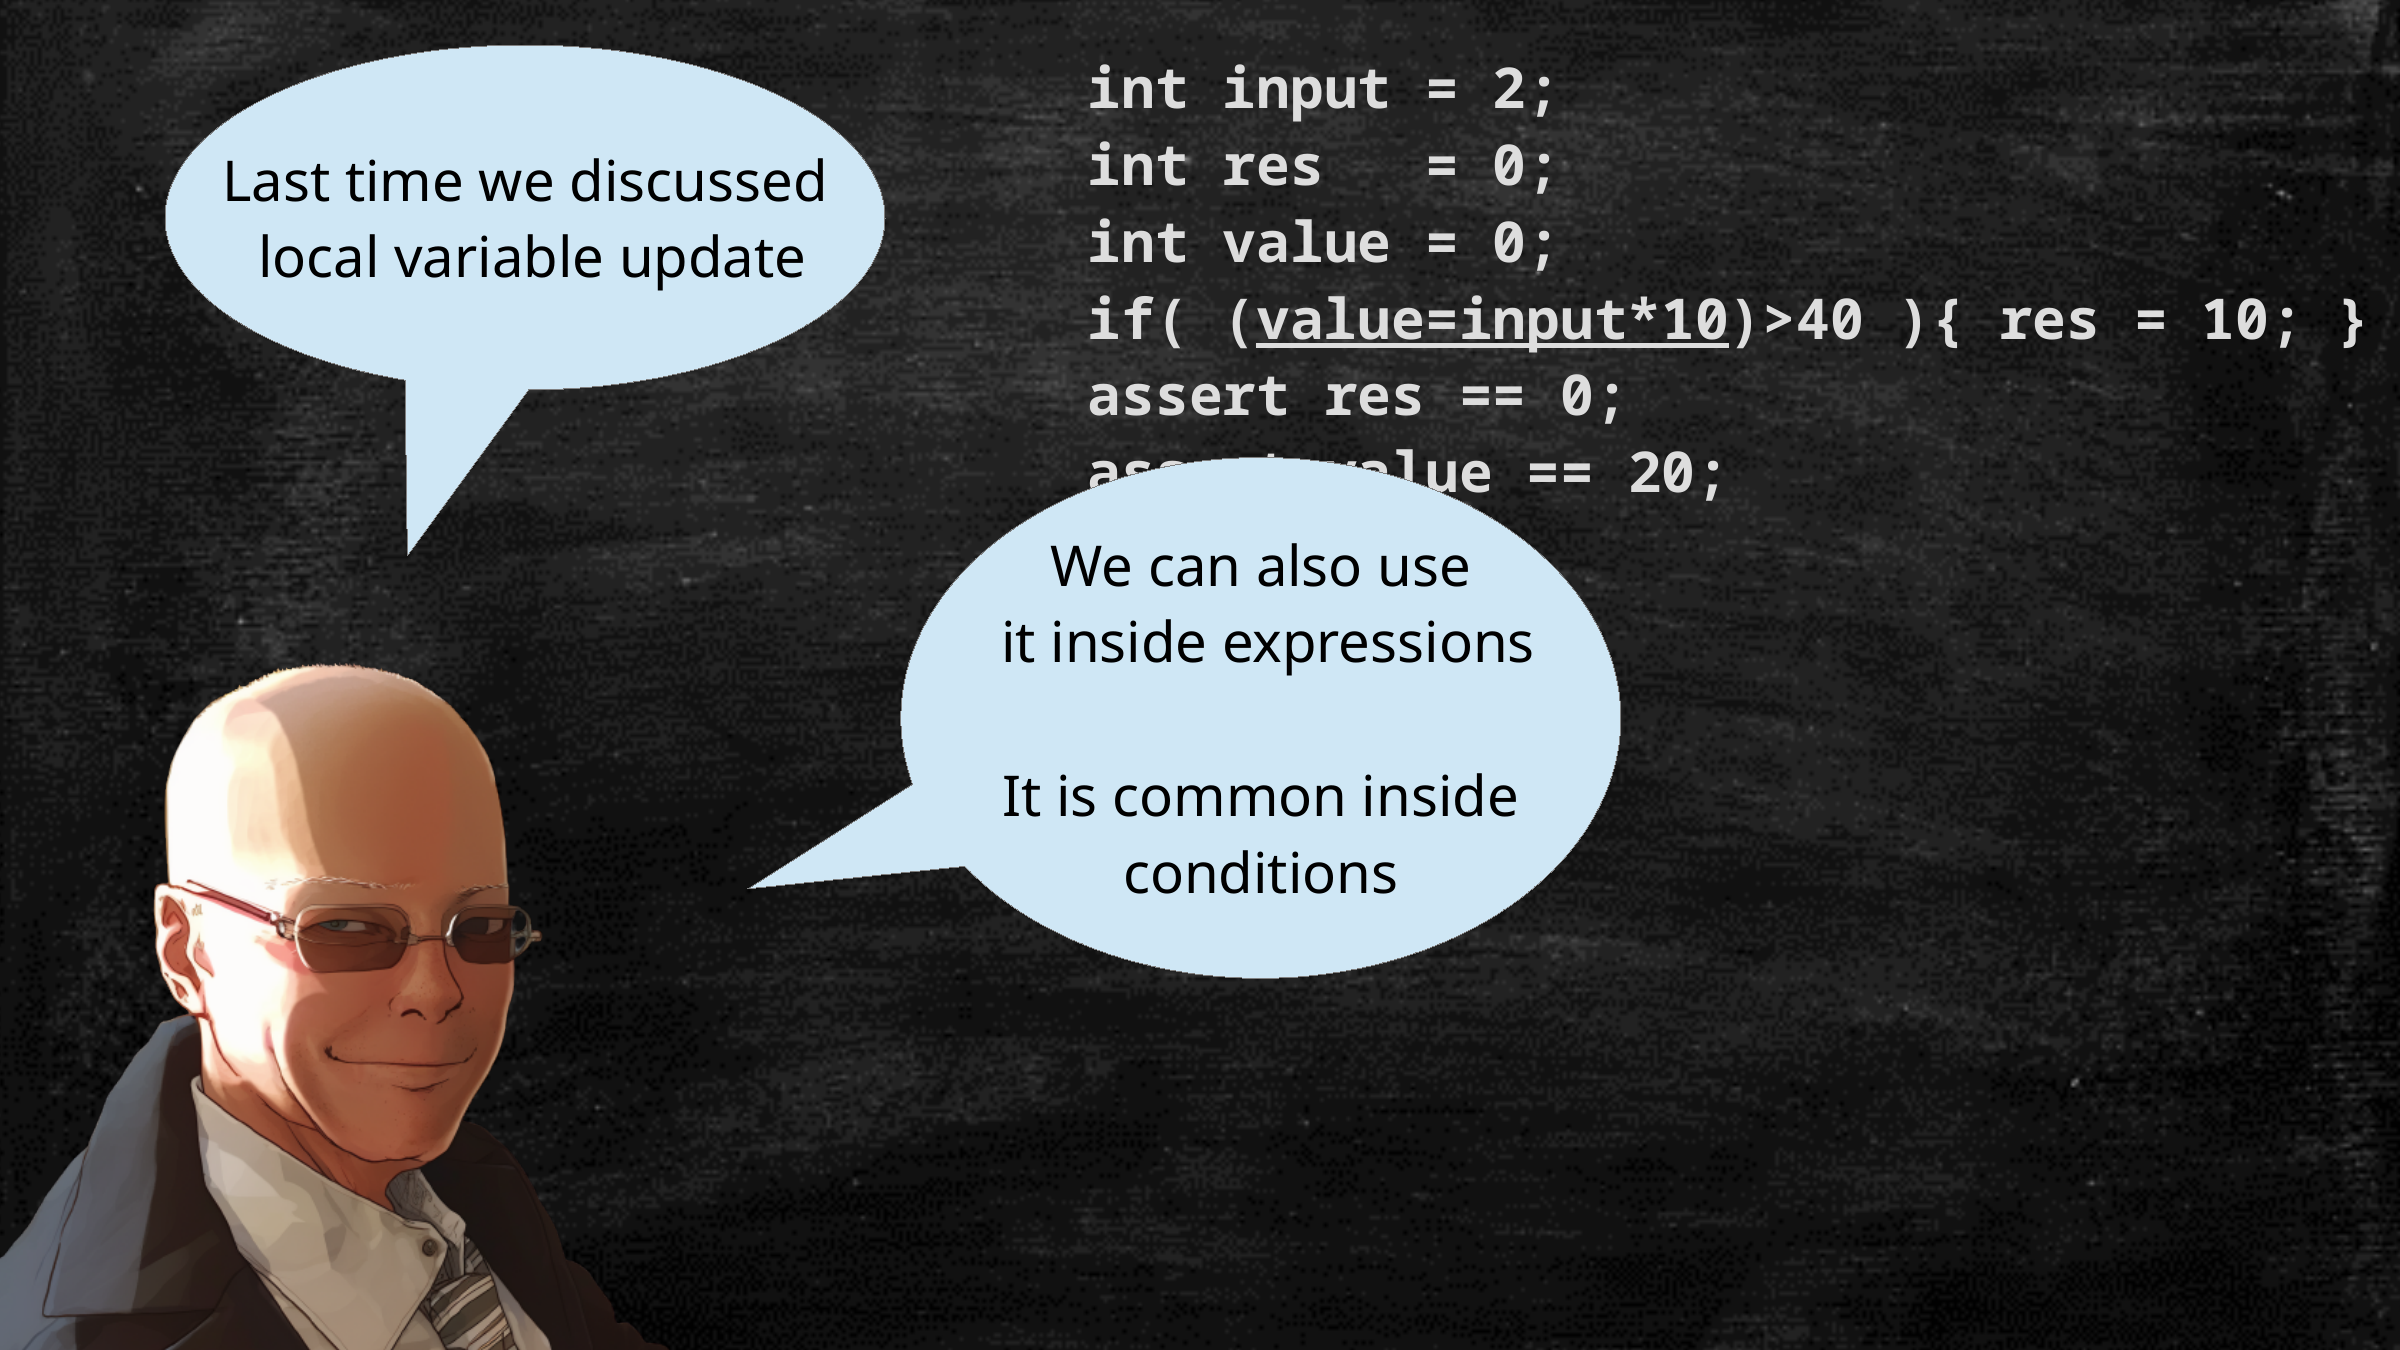

int input = 2;
int res = 0;
int value = 0;
if( (value=input*10)>40 ){ res = 10; }
assert res == 0;
assert value == 20;
Last time we discussed
 local variable update
We can also use
 it inside expressions
It is common inside
conditions